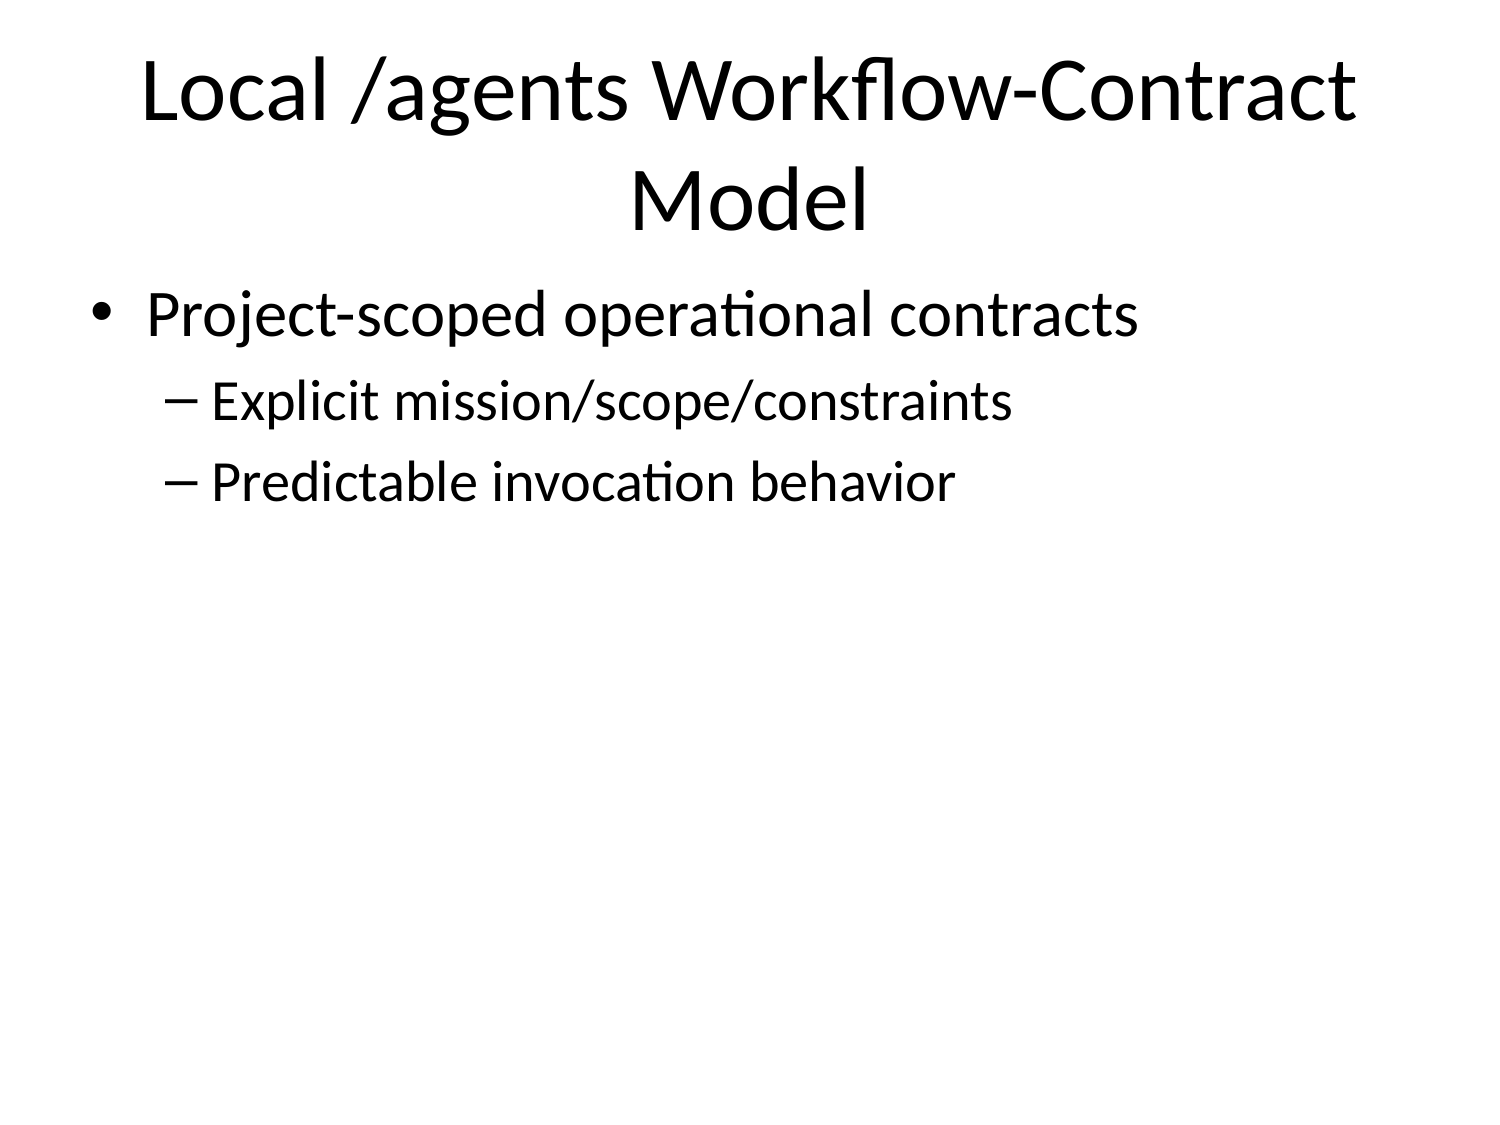

# Local /agents Workflow-Contract Model
Project-scoped operational contracts
Explicit mission/scope/constraints
Predictable invocation behavior